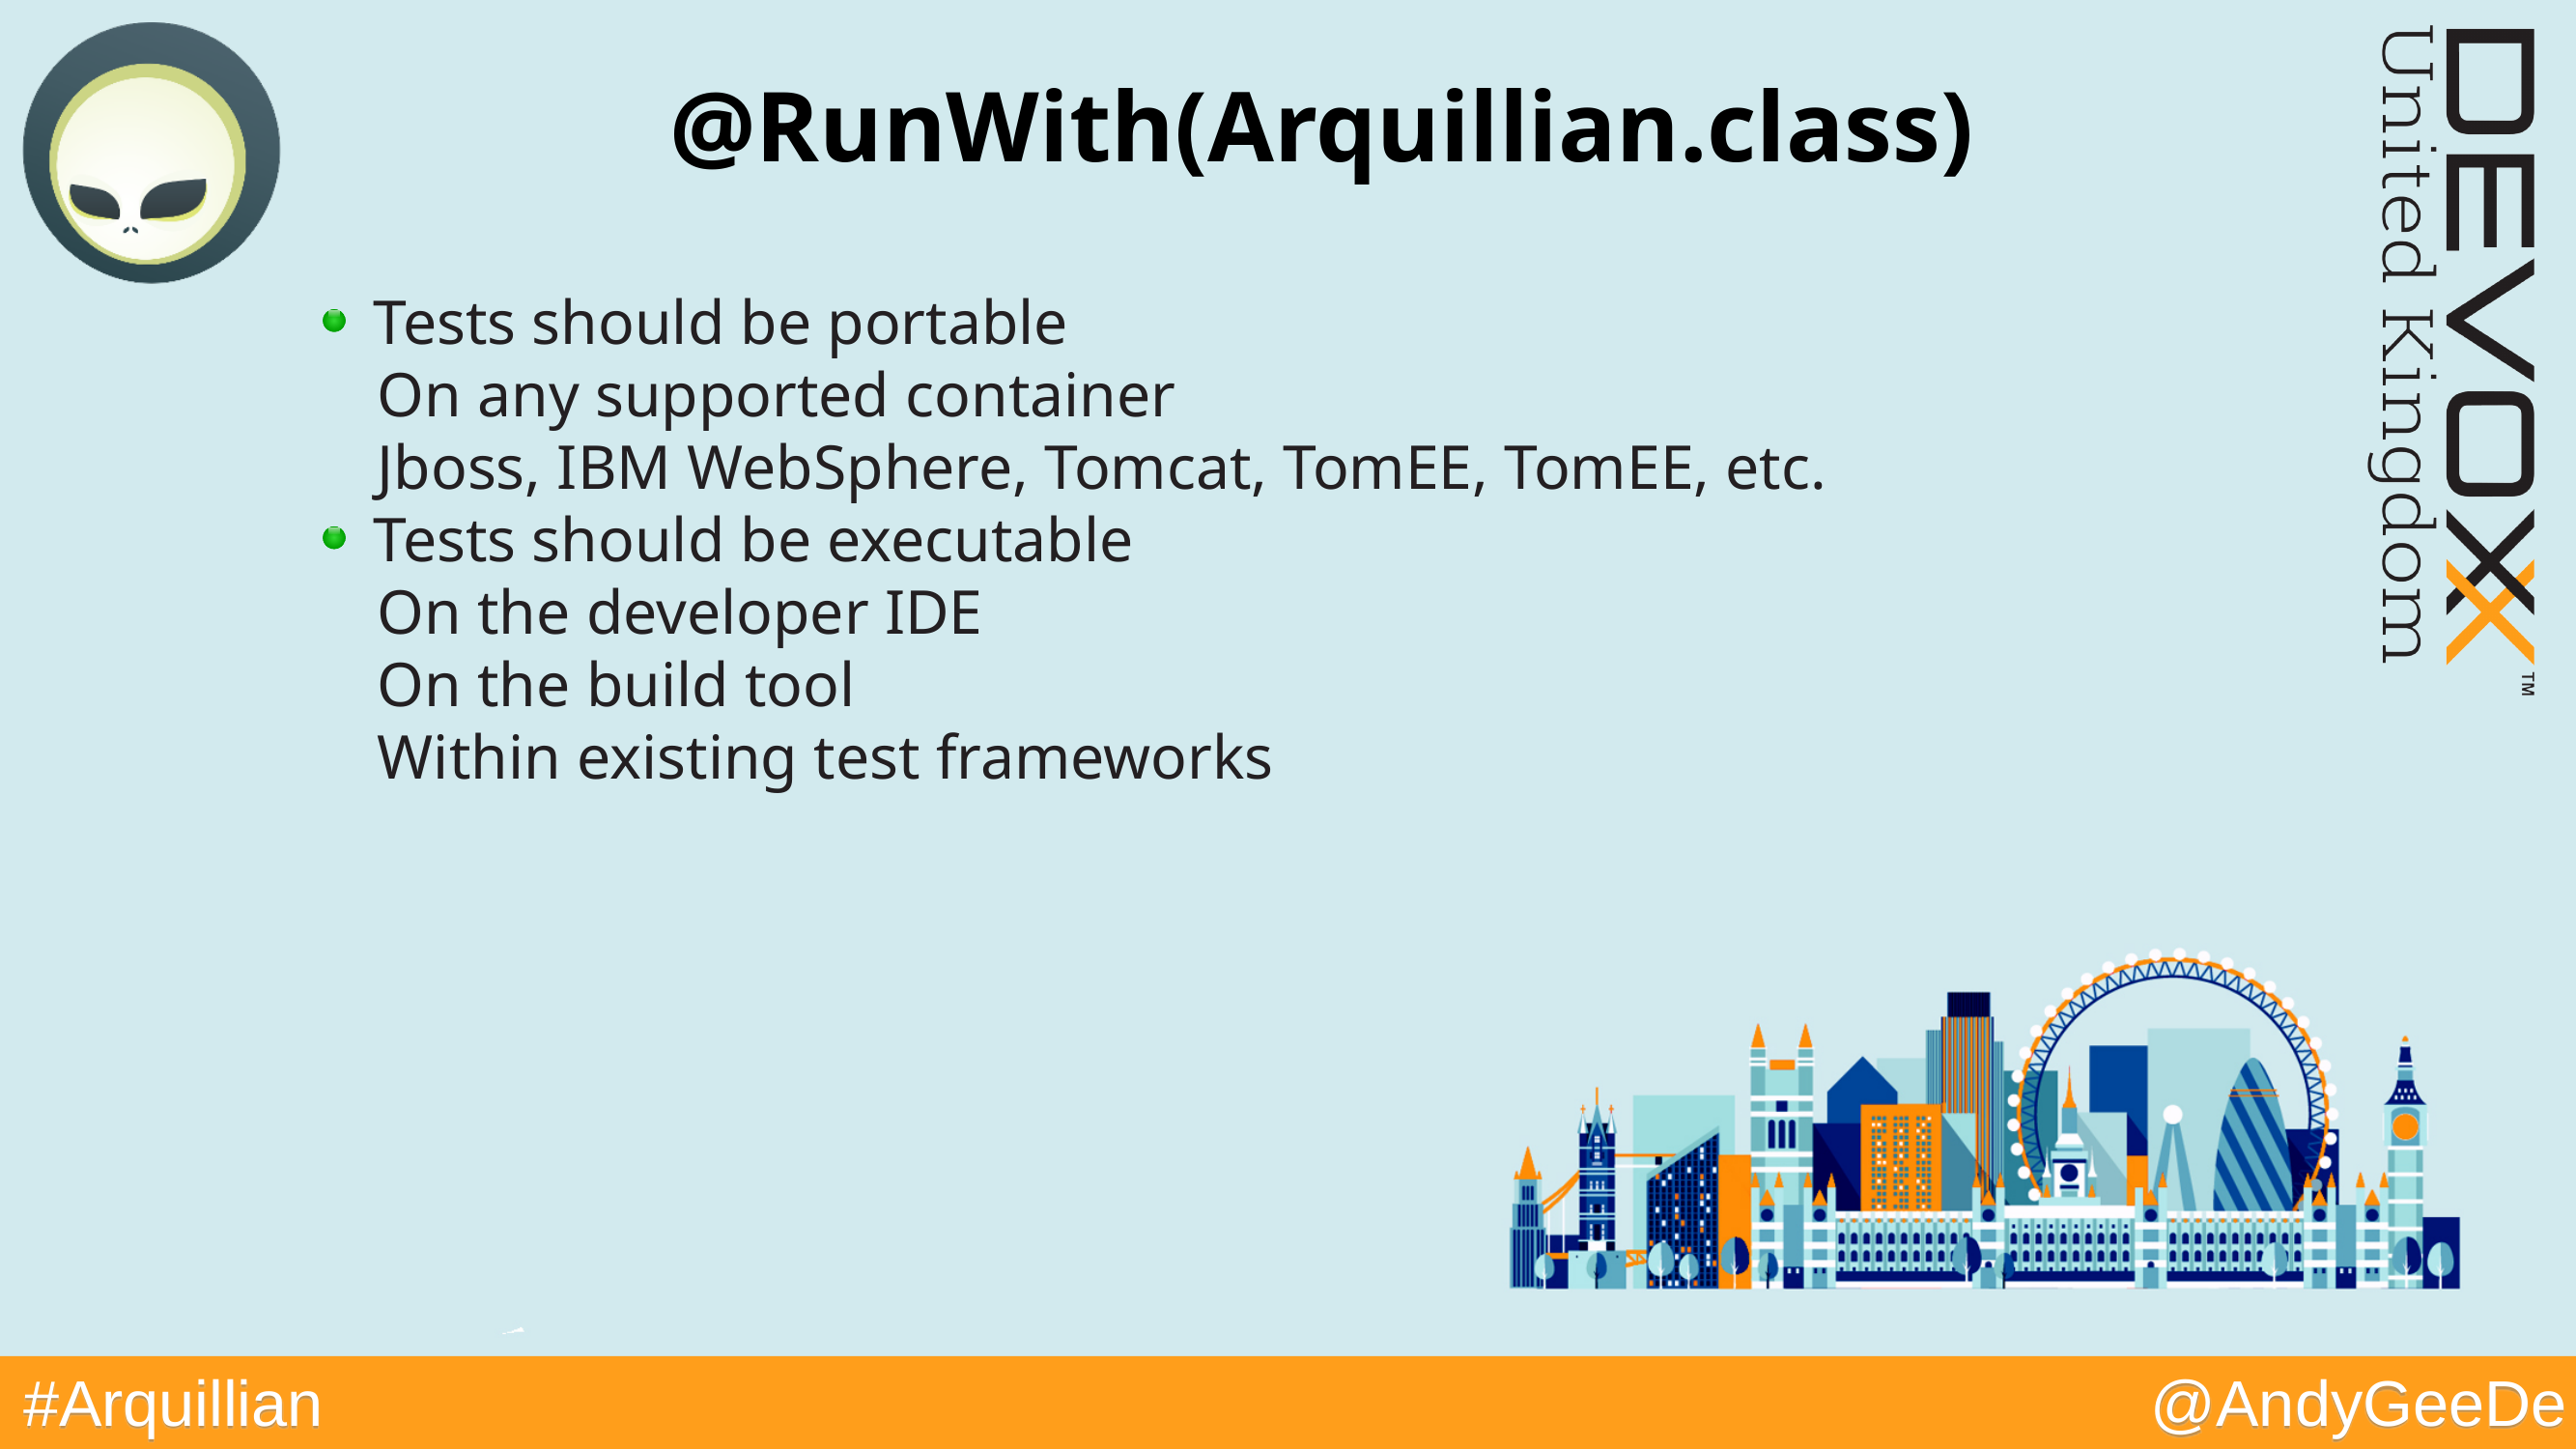

# @RunWith(Arquillian.class)
Tests should be portable
On any supported container
Jboss, IBM WebSphere, Tomcat, TomEE, TomEE, etc.
Tests should be executable
On the developer IDE
On the build tool
Within existing test frameworks